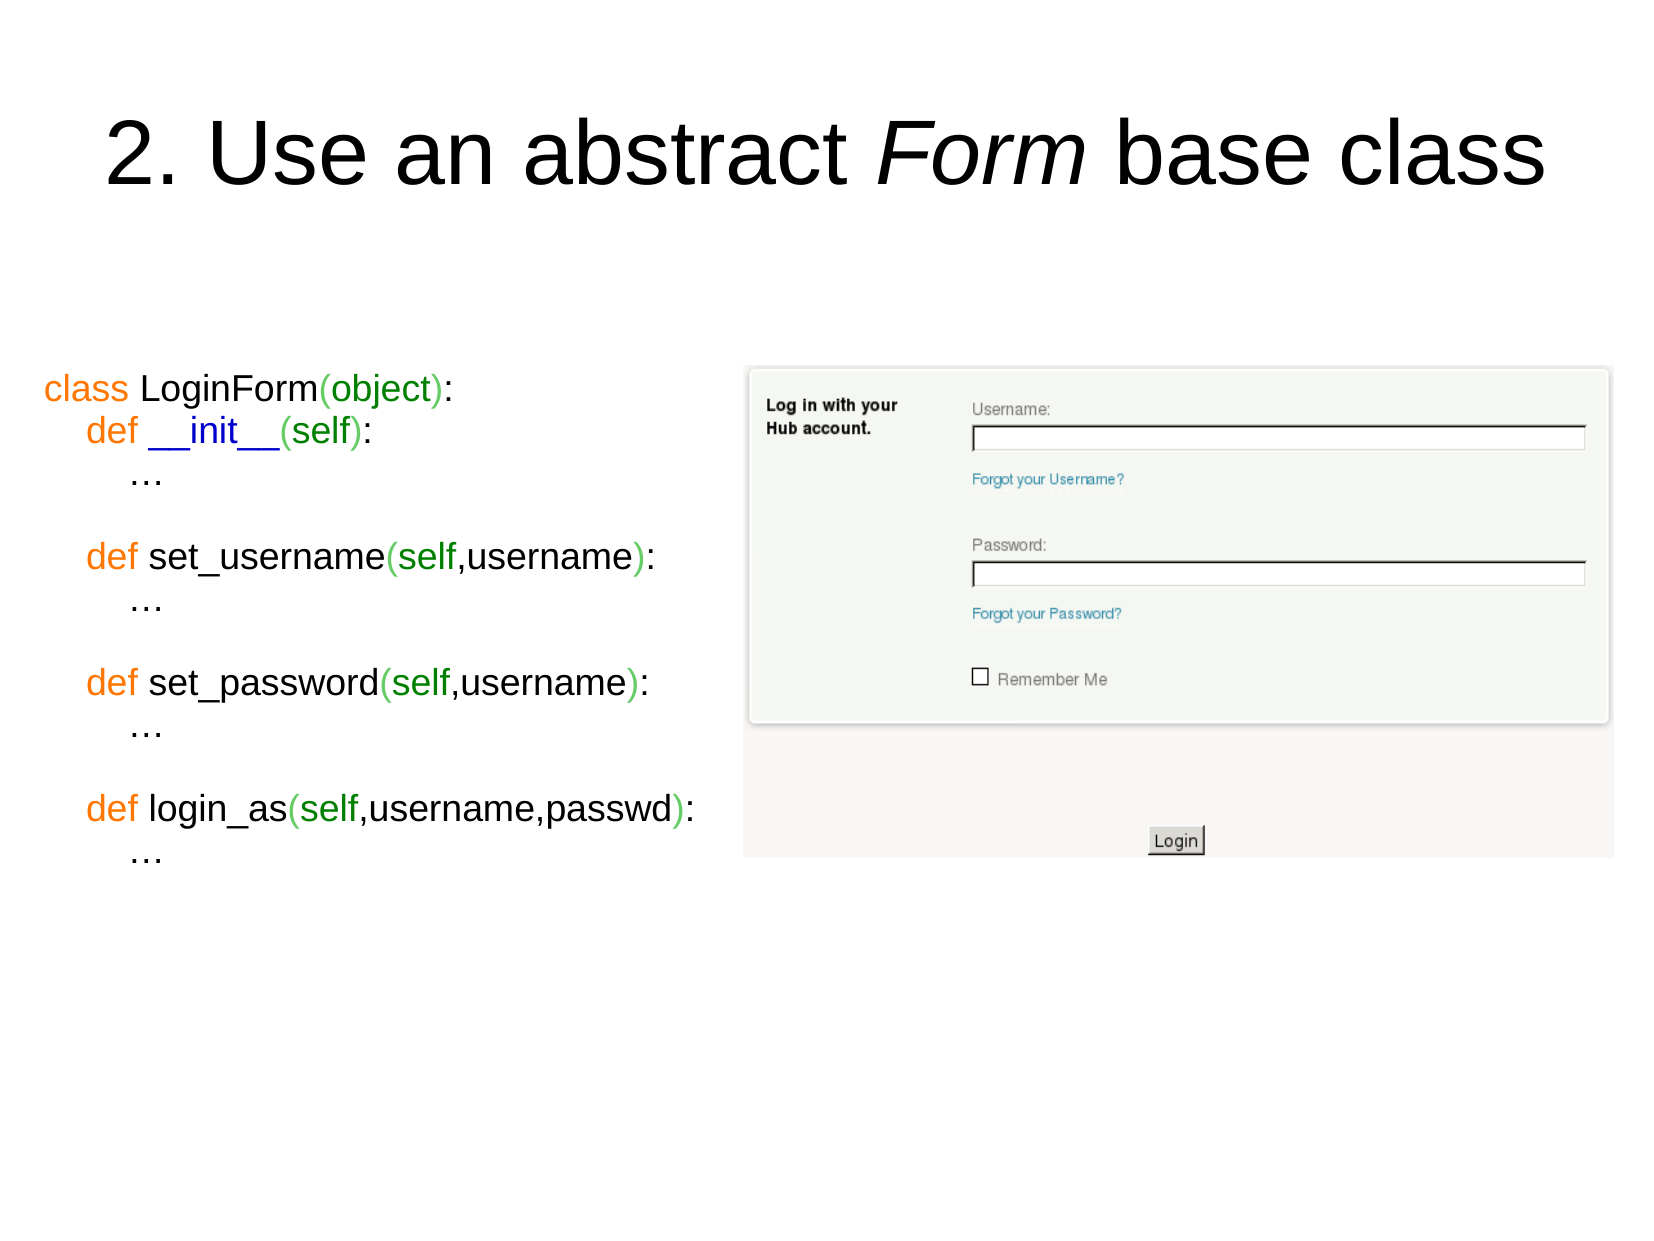

# 2. Use an abstract Form base class
class LoginForm(object):
 def __init__(self):
 …
 def set_username(self,username):
 …
 def set_password(self,username):
 …
 def login_as(self,username,passwd):
 …